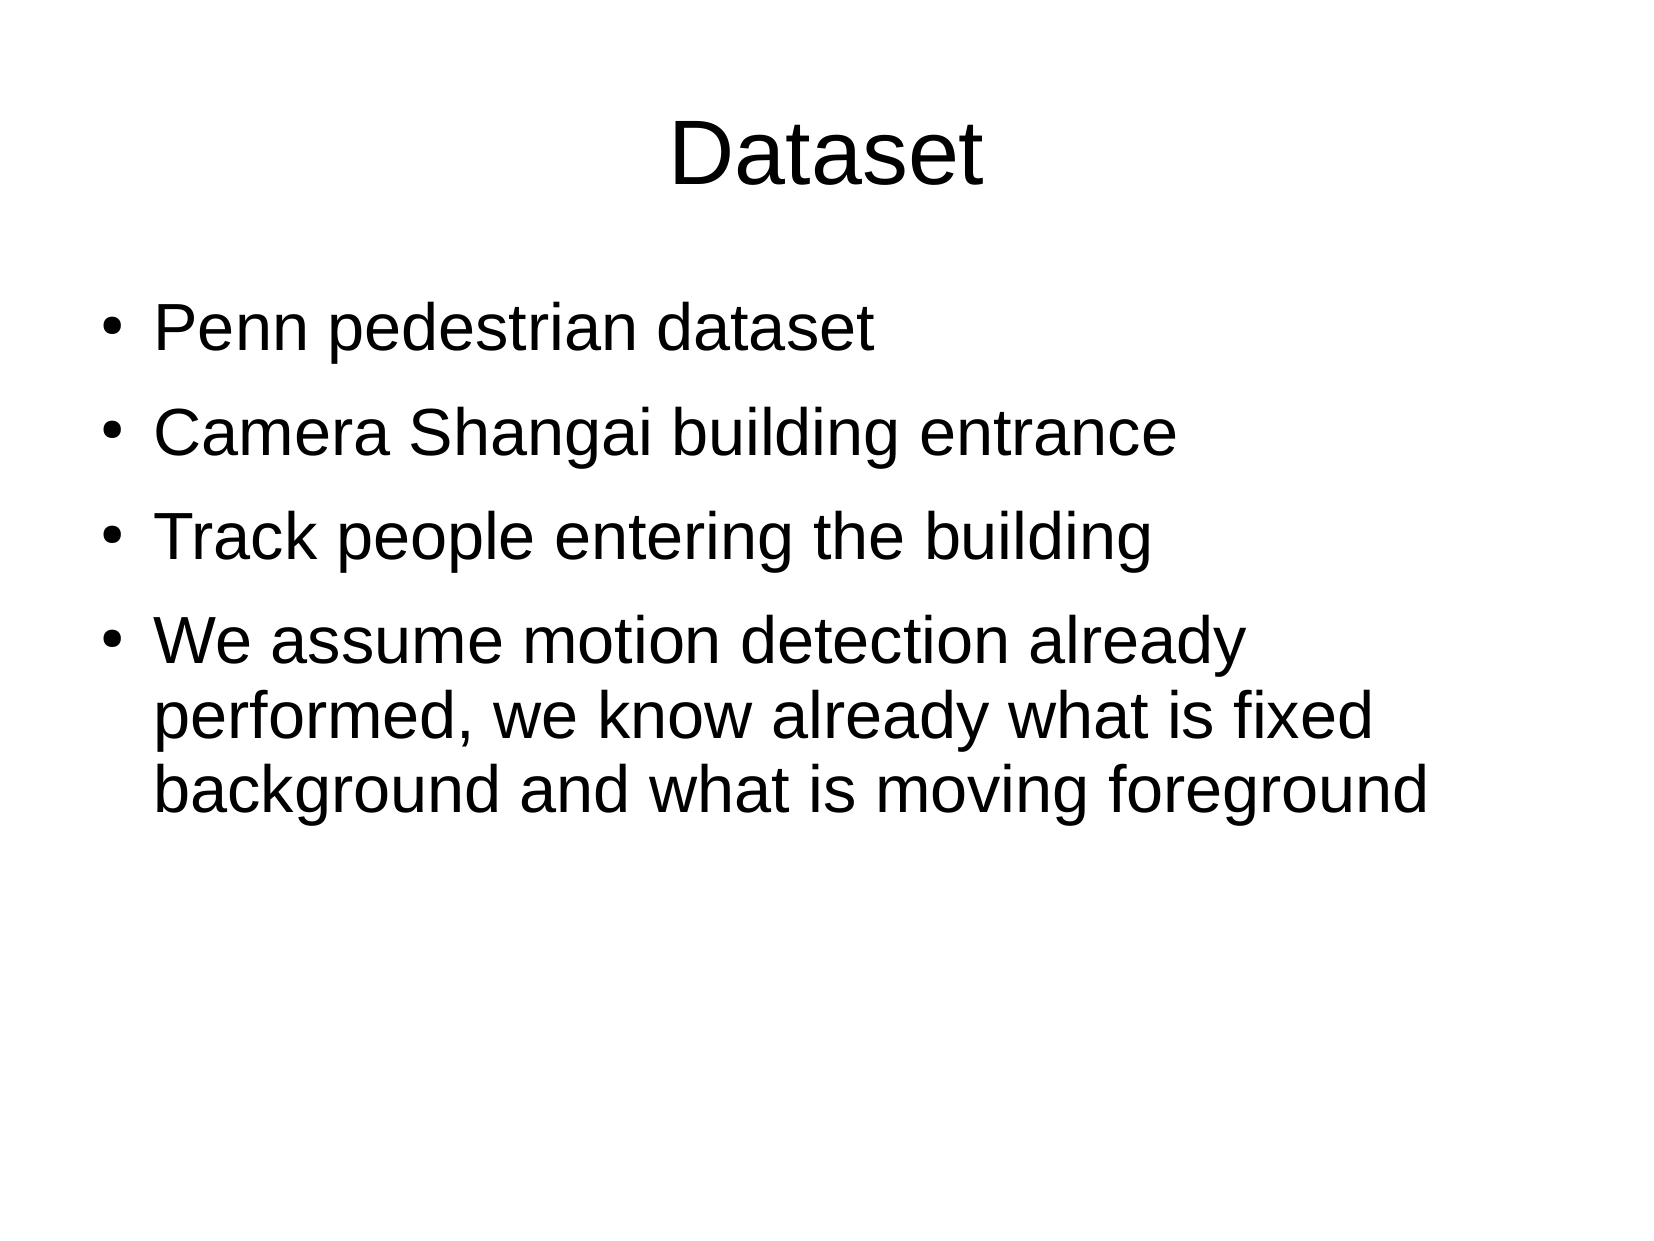

# Dataset
Penn pedestrian dataset
Camera Shangai building entrance
Track people entering the building
We assume motion detection already performed, we know already what is fixed background and what is moving foreground